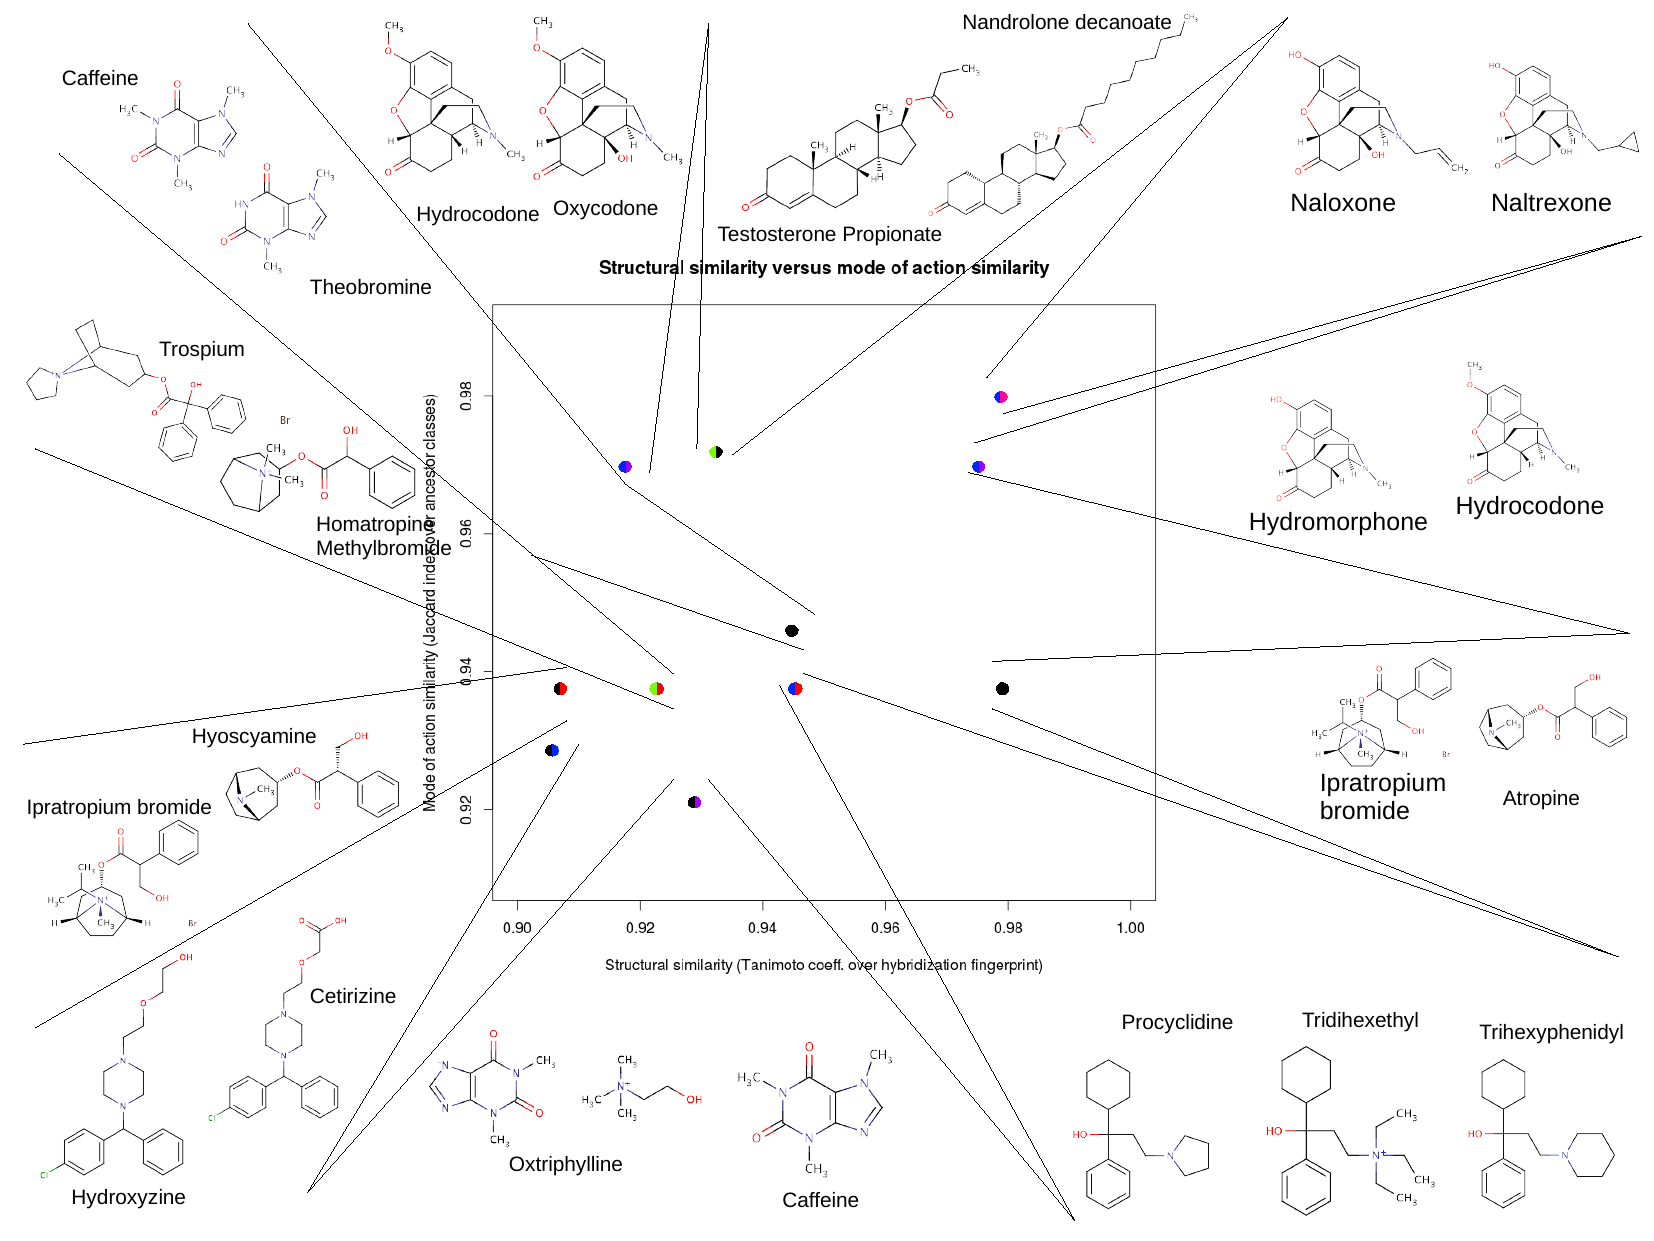

Nandrolone decanoate
Caffeine
Naloxone
Naltrexone
Oxycodone
Hydrocodone
Testosterone Propionate
Theobromine
Trospium
Hydrocodone
Hydromorphone
Homatropine Methylbromide
Hyoscyamine
Ipratropium bromide
Atropine
Ipratropium bromide
Cetirizine
Tridihexethyl
Procyclidine
Trihexyphenidyl
Oxtriphylline
Hydroxyzine
Caffeine